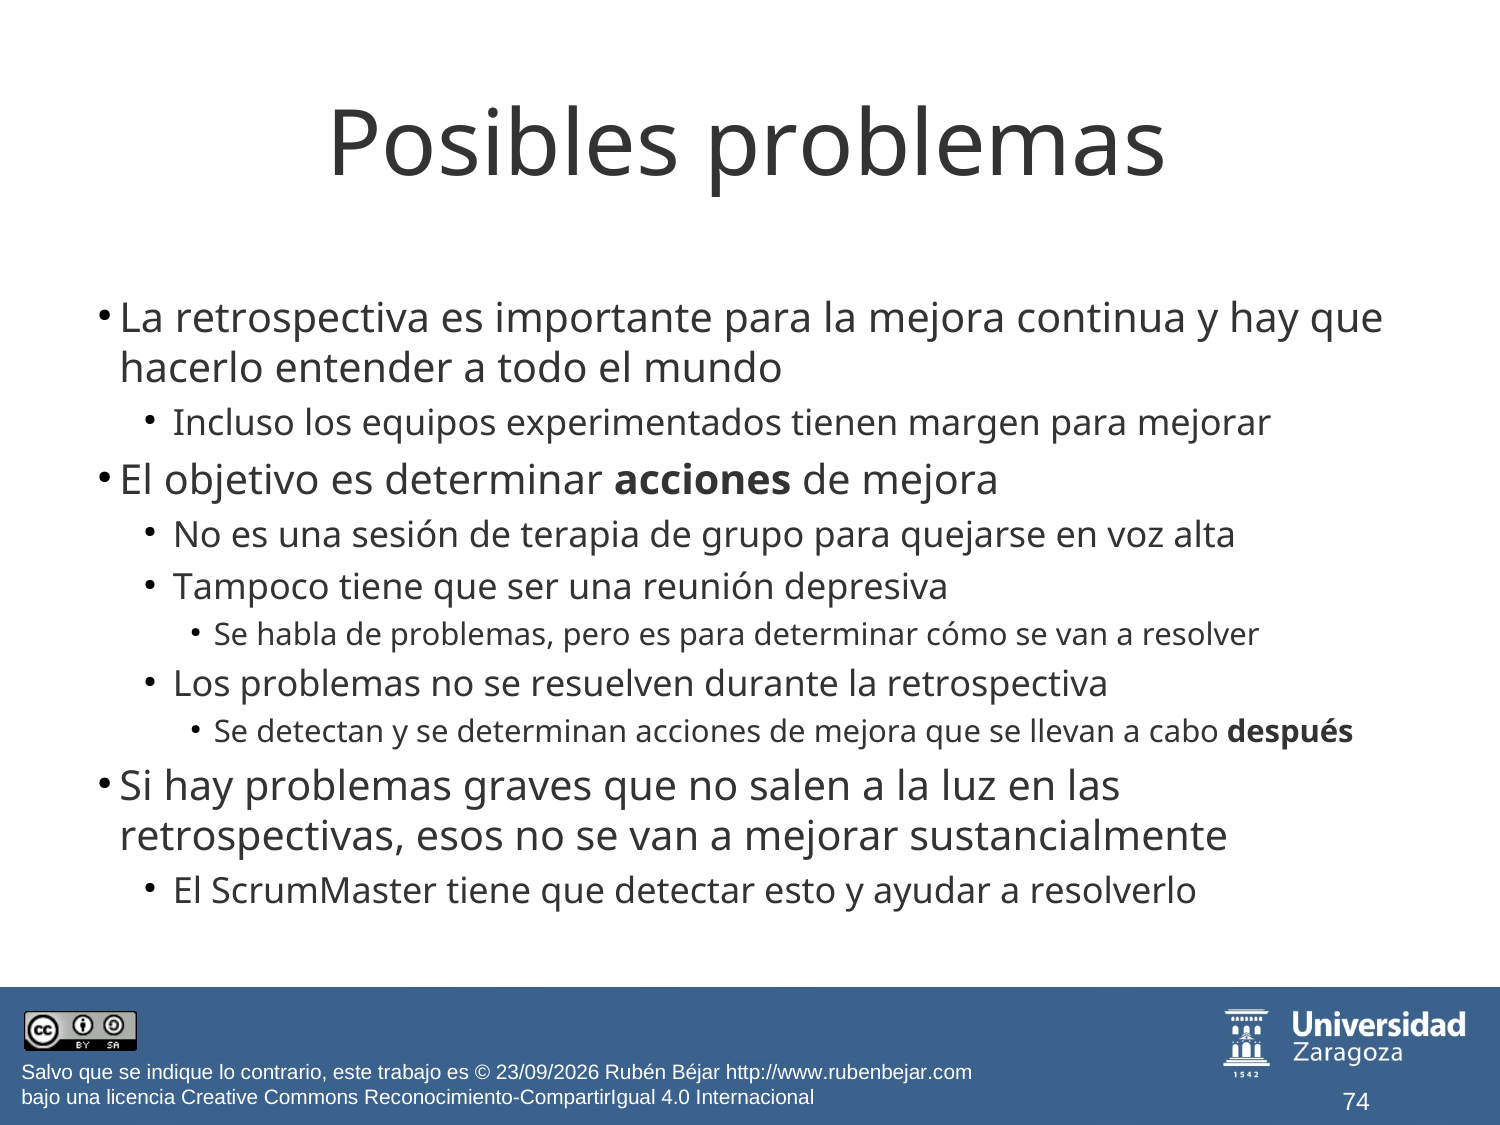

# Posibles problemas
La retrospectiva es importante para la mejora continua y hay que hacerlo entender a todo el mundo
Incluso los equipos experimentados tienen margen para mejorar
El objetivo es determinar acciones de mejora
No es una sesión de terapia de grupo para quejarse en voz alta
Tampoco tiene que ser una reunión depresiva
Se habla de problemas, pero es para determinar cómo se van a resolver
Los problemas no se resuelven durante la retrospectiva
Se detectan y se determinan acciones de mejora que se llevan a cabo después
Si hay problemas graves que no salen a la luz en las retrospectivas, esos no se van a mejorar sustancialmente
El ScrumMaster tiene que detectar esto y ayudar a resolverlo